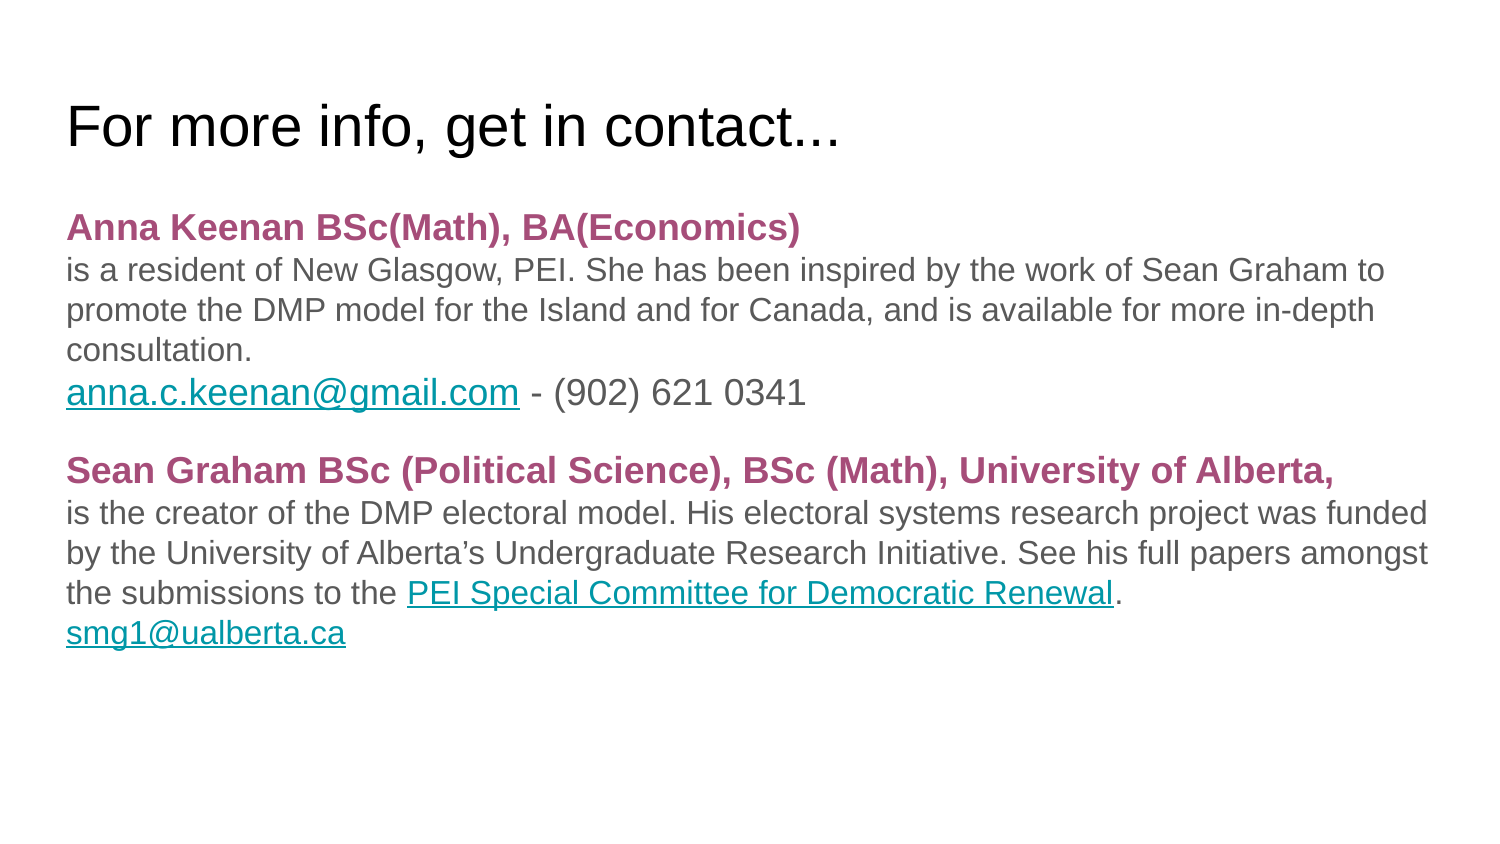

# For more info, get in contact...
Anna Keenan BSc(Math), BA(Economics)
is a resident of New Glasgow, PEI. She has been inspired by the work of Sean Graham to promote the DMP model for the Island and for Canada, and is available for more in-depth consultation.
anna.c.keenan@gmail.com - (902) 621 0341
Sean Graham BSc (Political Science), BSc (Math), University of Alberta,
is the creator of the DMP electoral model. His electoral systems research project was funded by the University of Alberta’s Undergraduate Research Initiative. See his full papers amongst the submissions to the PEI Special Committee for Democratic Renewal.
smg1@ualberta.ca